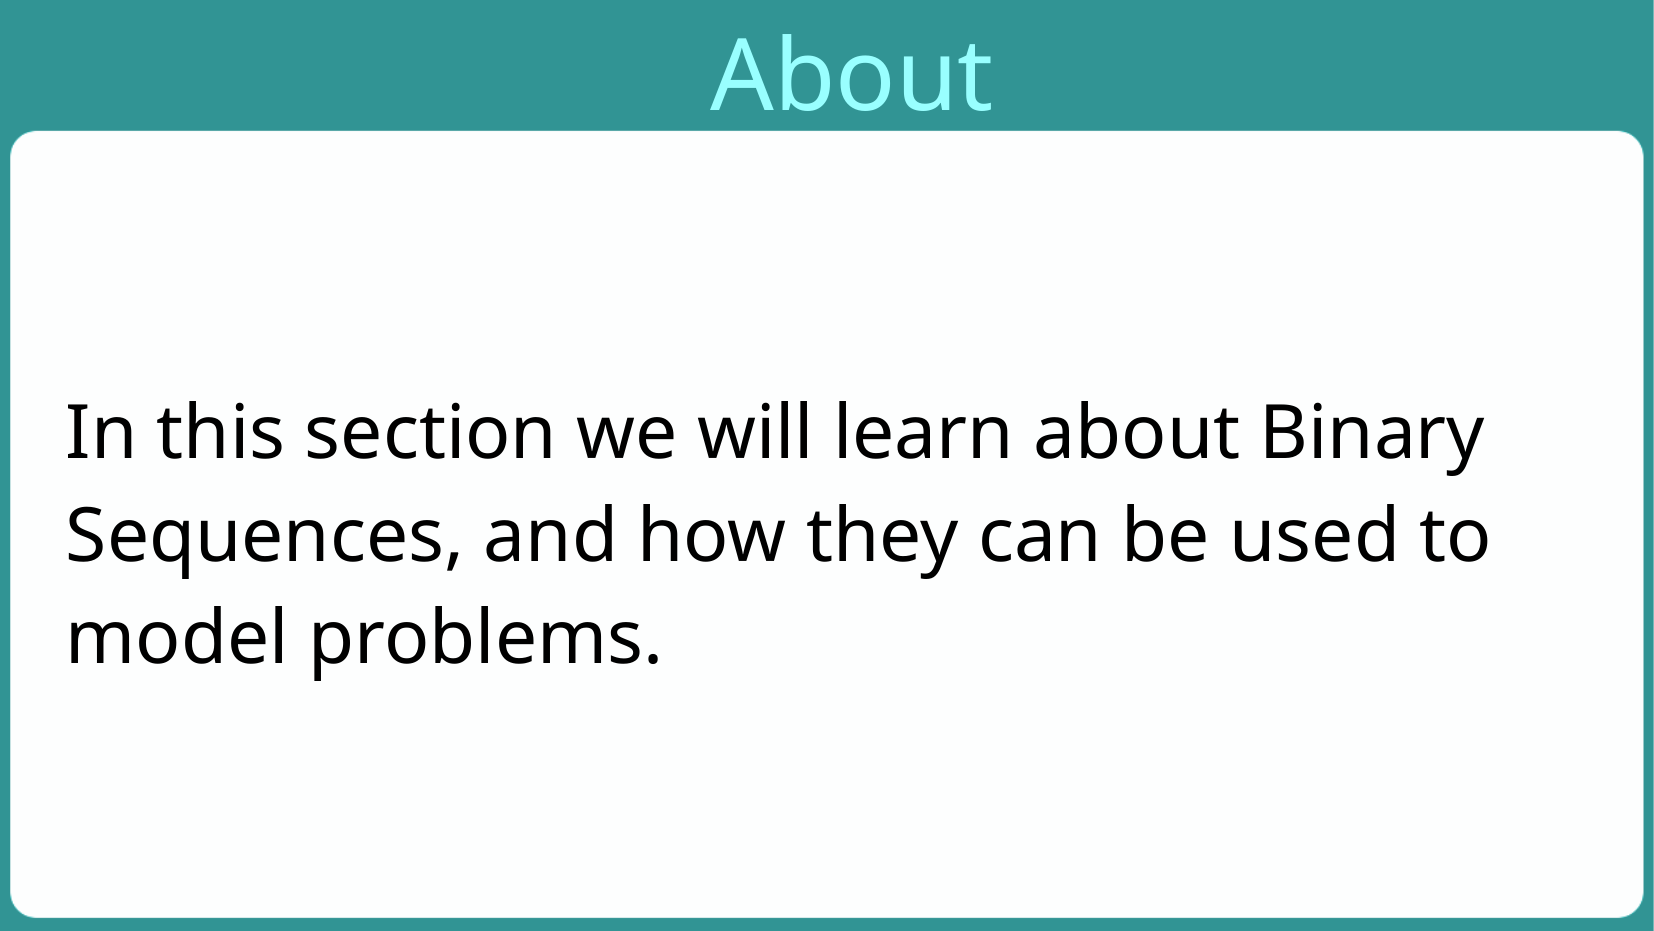

# About
In this section we will learn about Binary Sequences, and how they can be used to model problems.